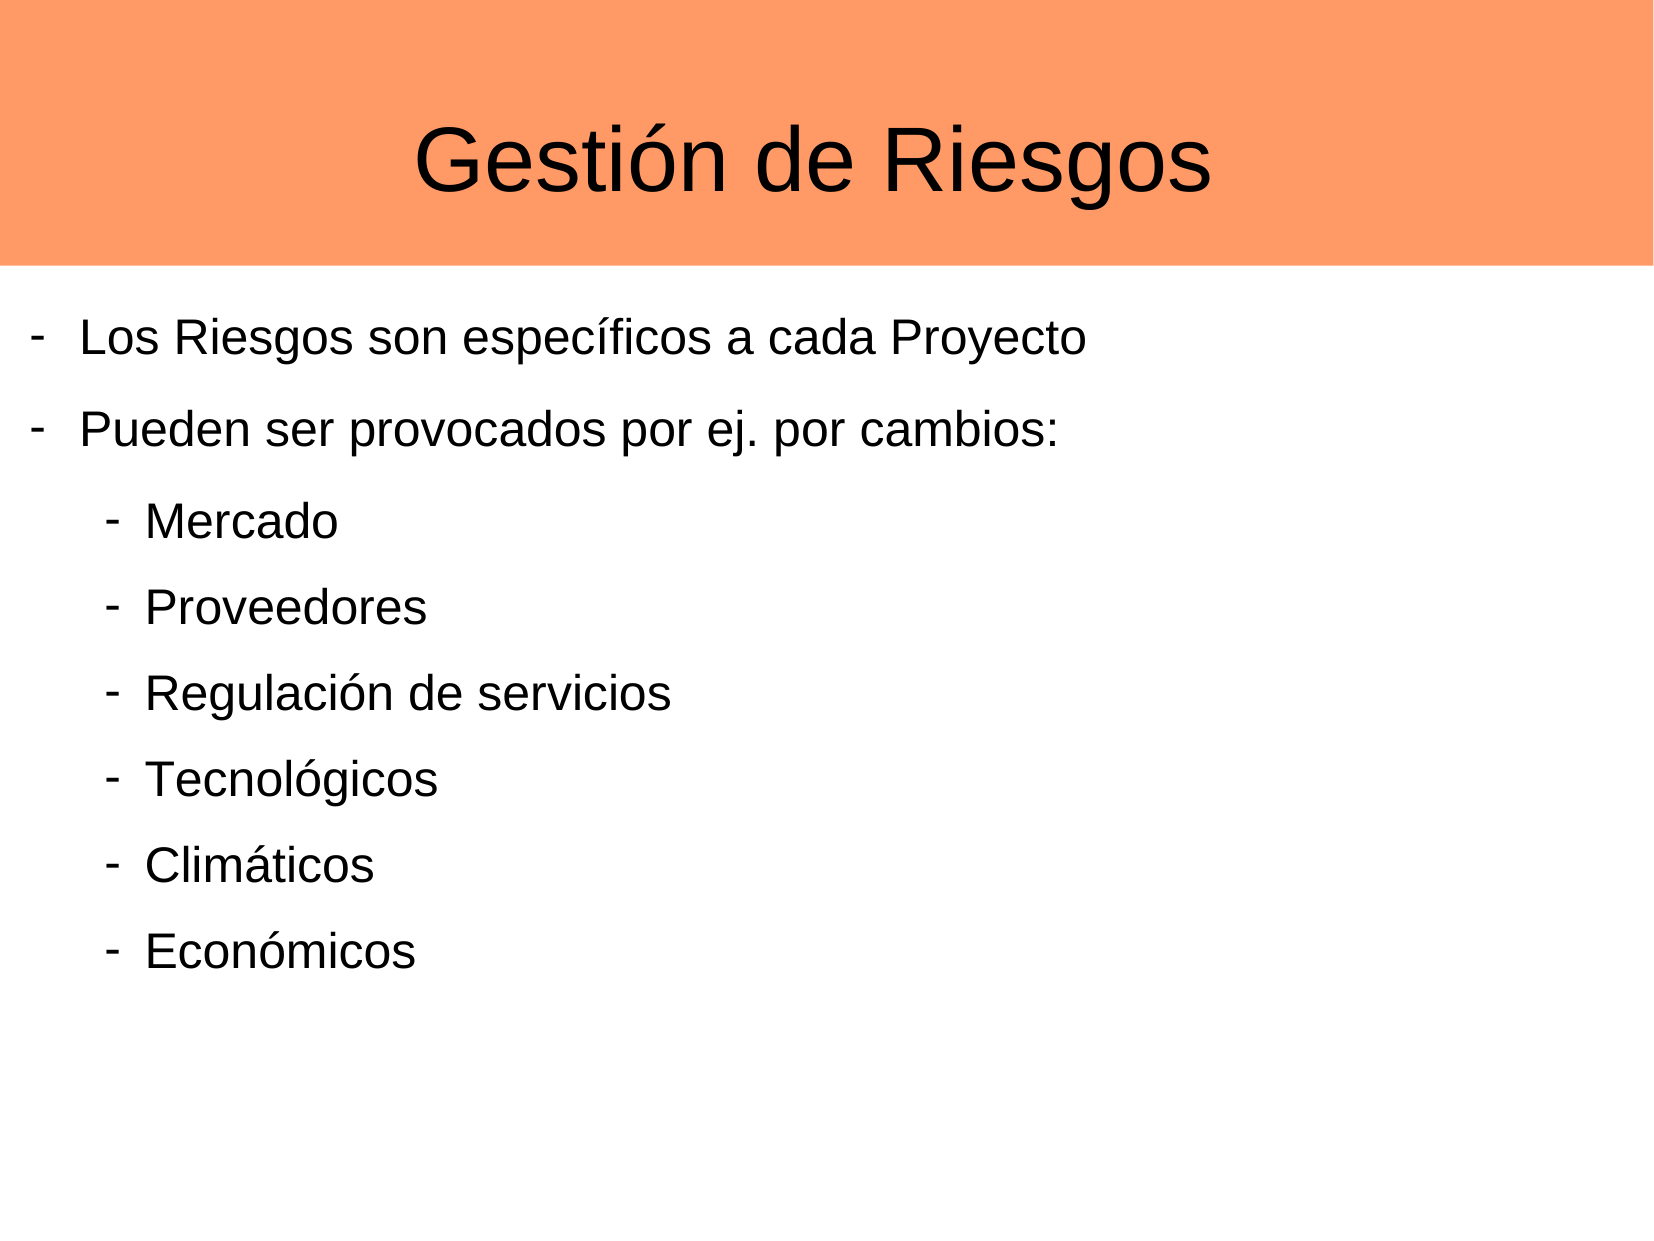

Gestión de Riesgos
Los Riesgos son específicos a cada Proyecto
Pueden ser provocados por ej. por cambios:
Mercado
Proveedores
Regulación de servicios
Tecnológicos
Climáticos
Económicos